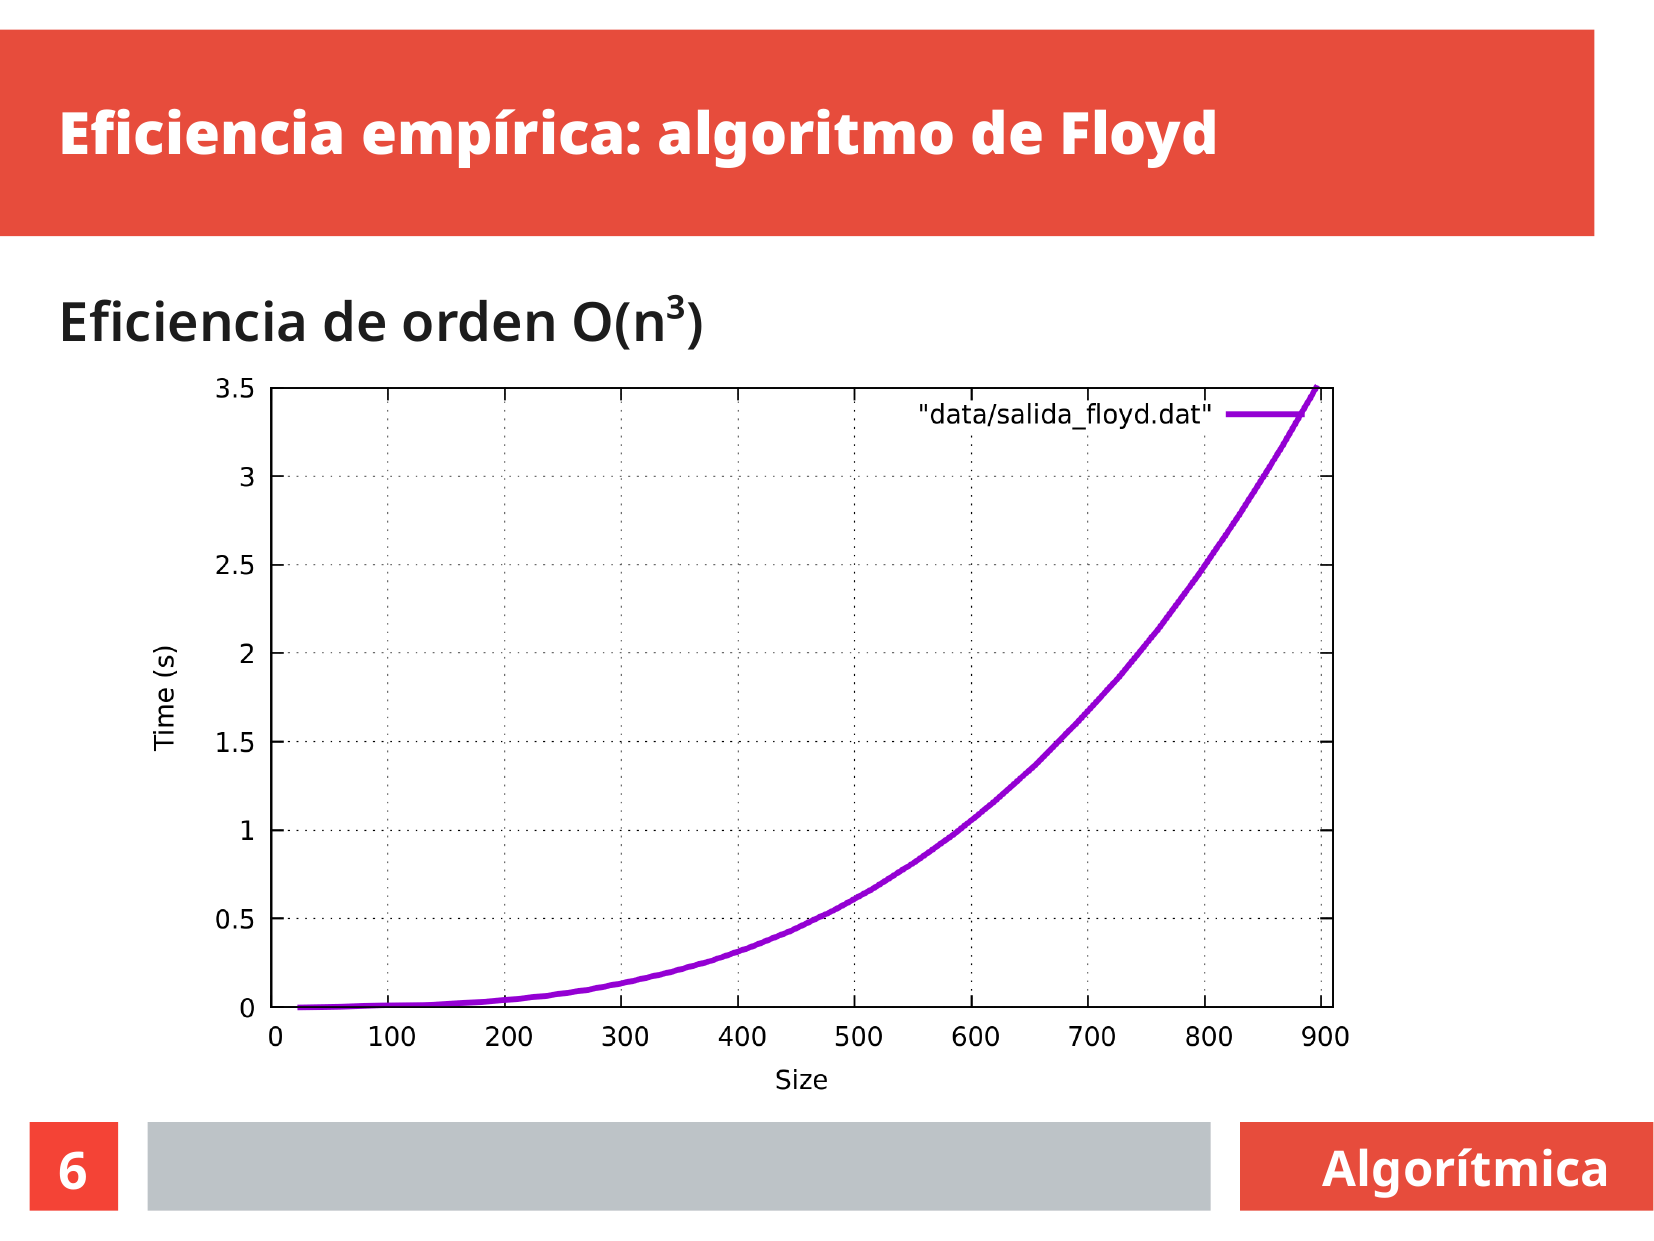

# Eficiencia empírica: algoritmo de Floyd
Eficiencia de orden O(n³)
6
Algorítmica